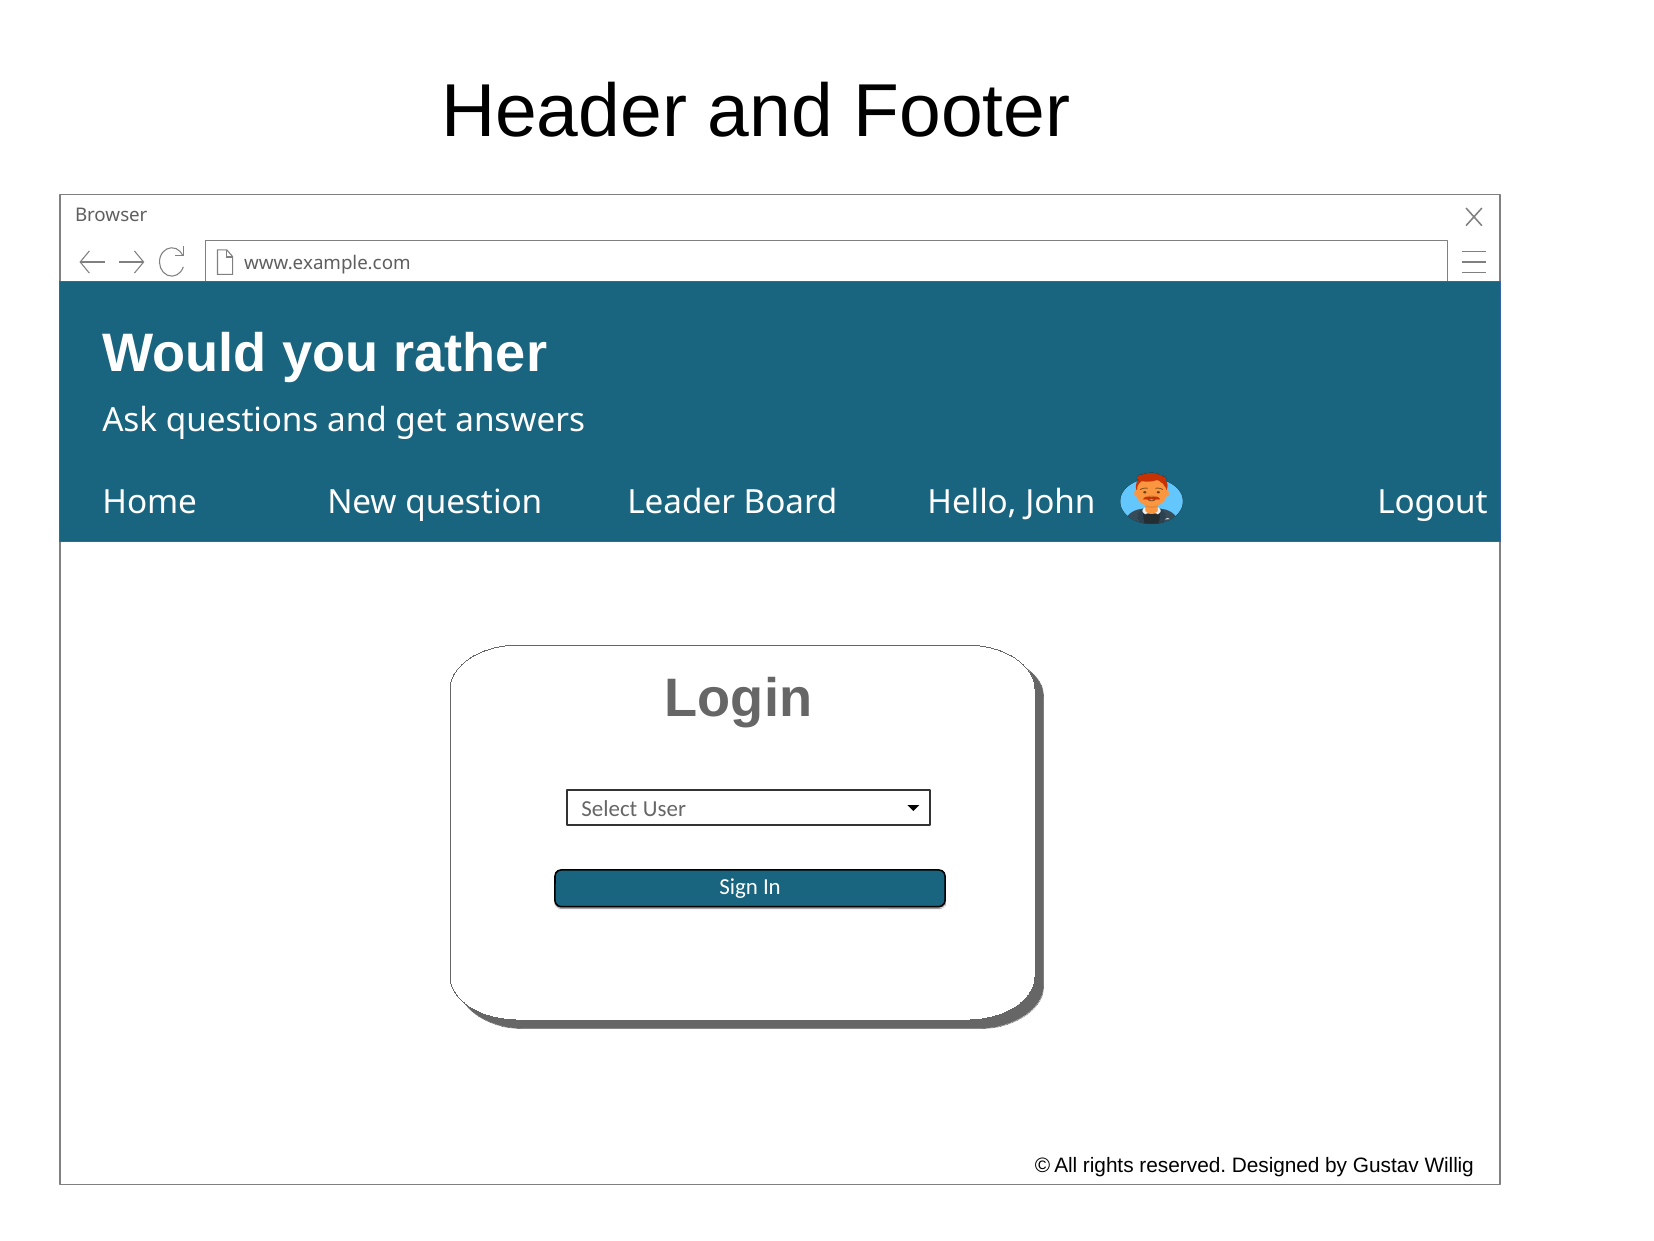

# Header and Footer
Browser
www.example.com
Would you rather
Ask questions and get answers
Would you rather
Ask questions and get answers
Home		New question		Leader Board		Hello, John 			Logout
 Login
Login
Select User
Sign In
© All rights reserved. Designed by Gustav Willig